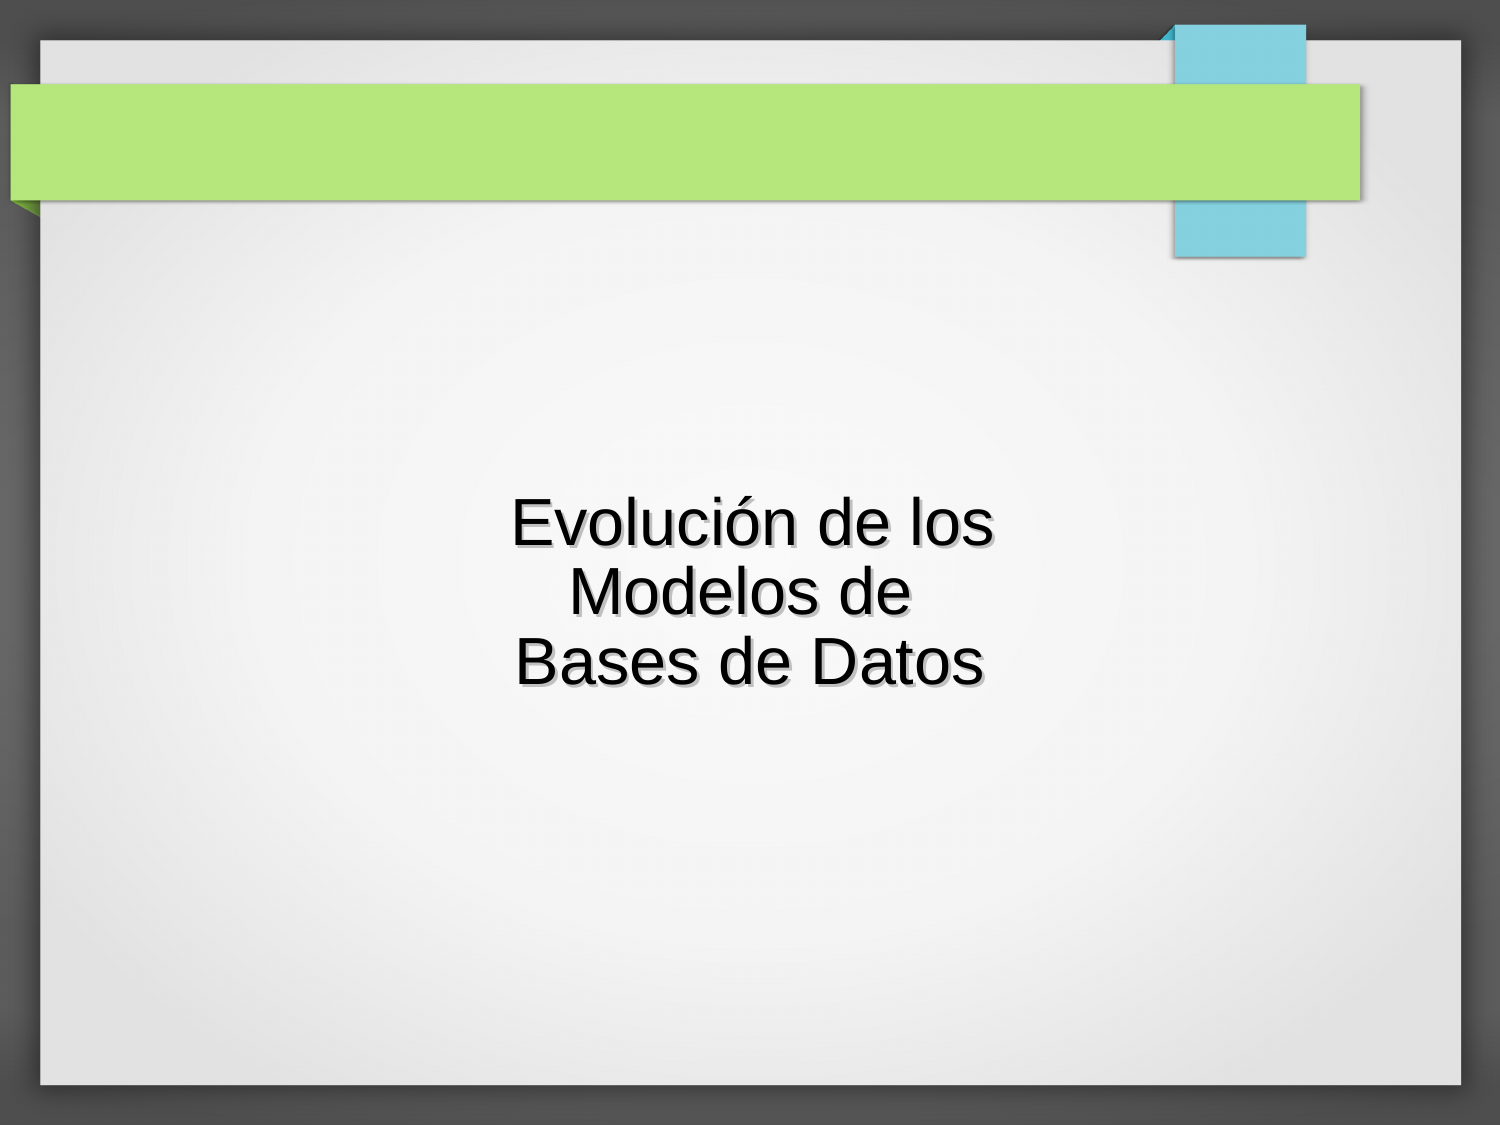

# Evolución de los Modelos de Bases de Datos